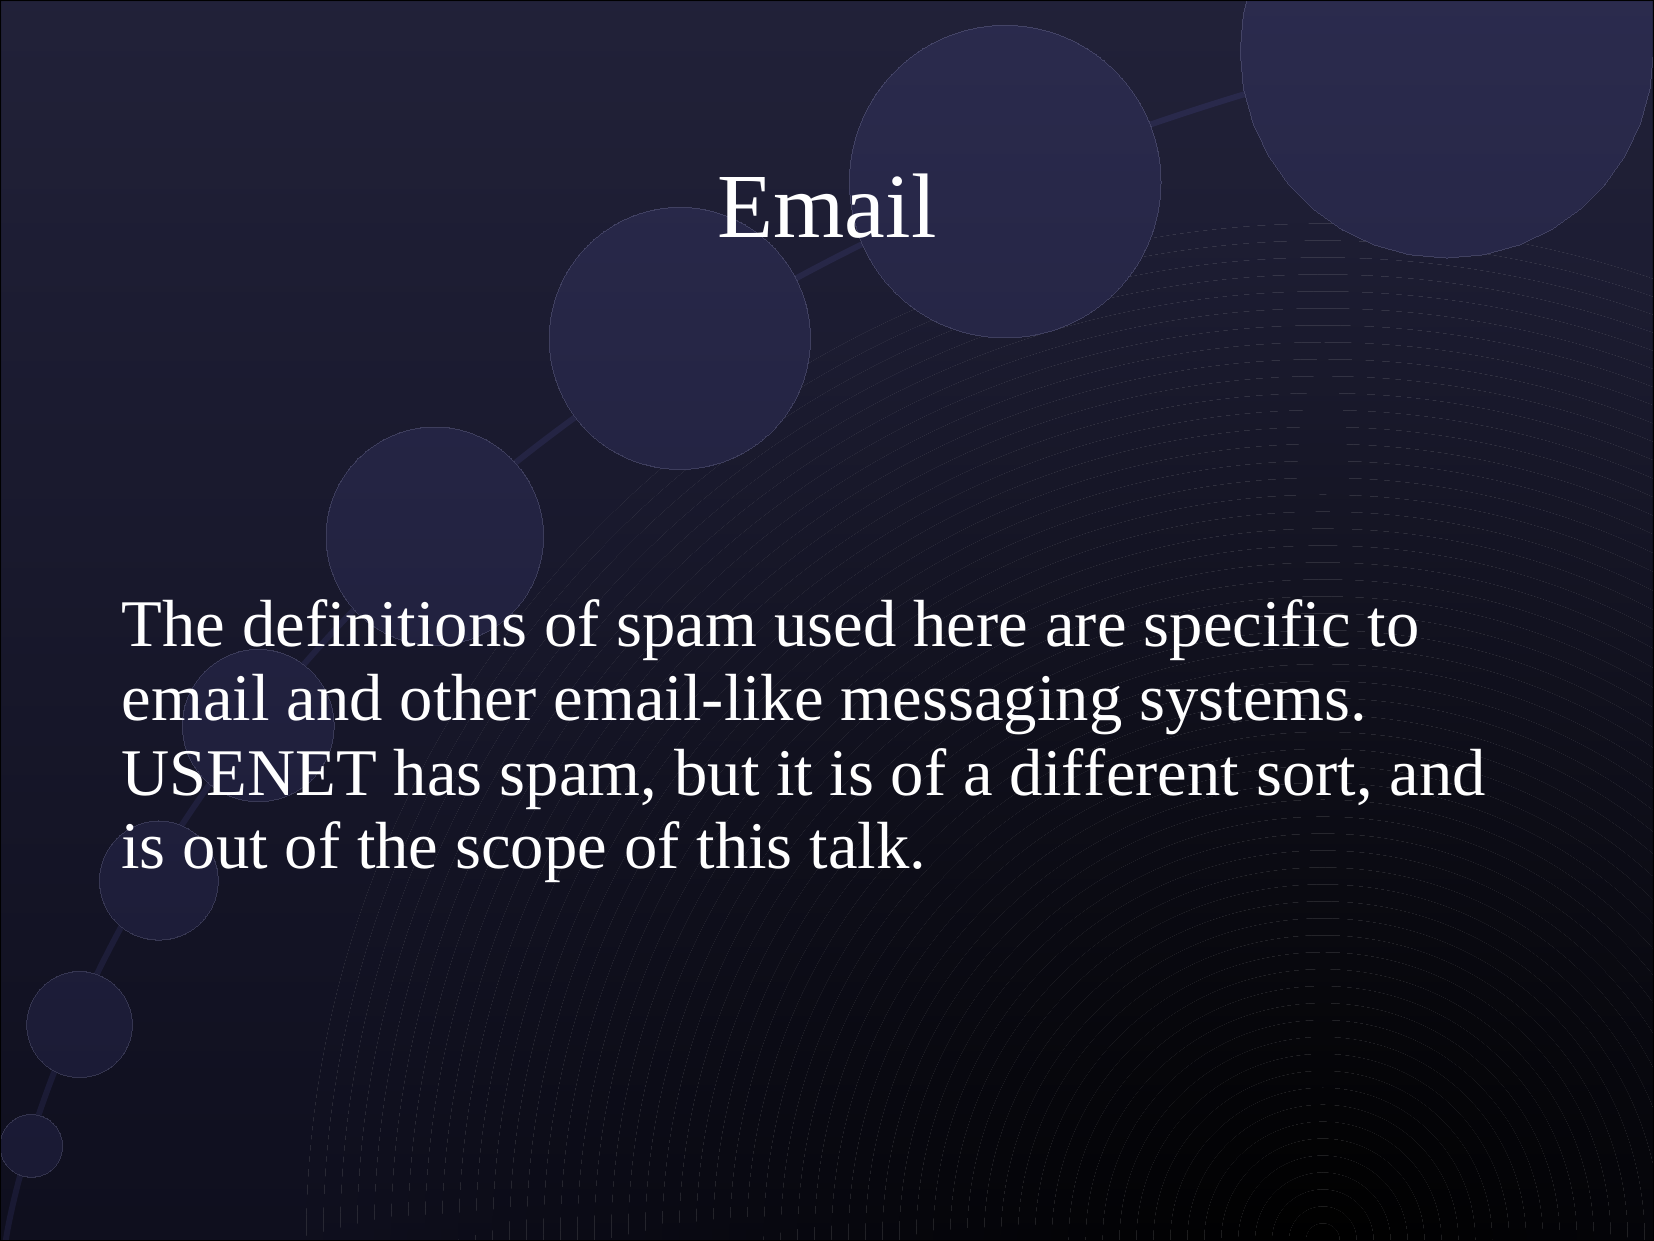

# Email
The definitions of spam used here are specific to email and other email-like messaging systems. USENET has spam, but it is of a different sort, and is out of the scope of this talk.